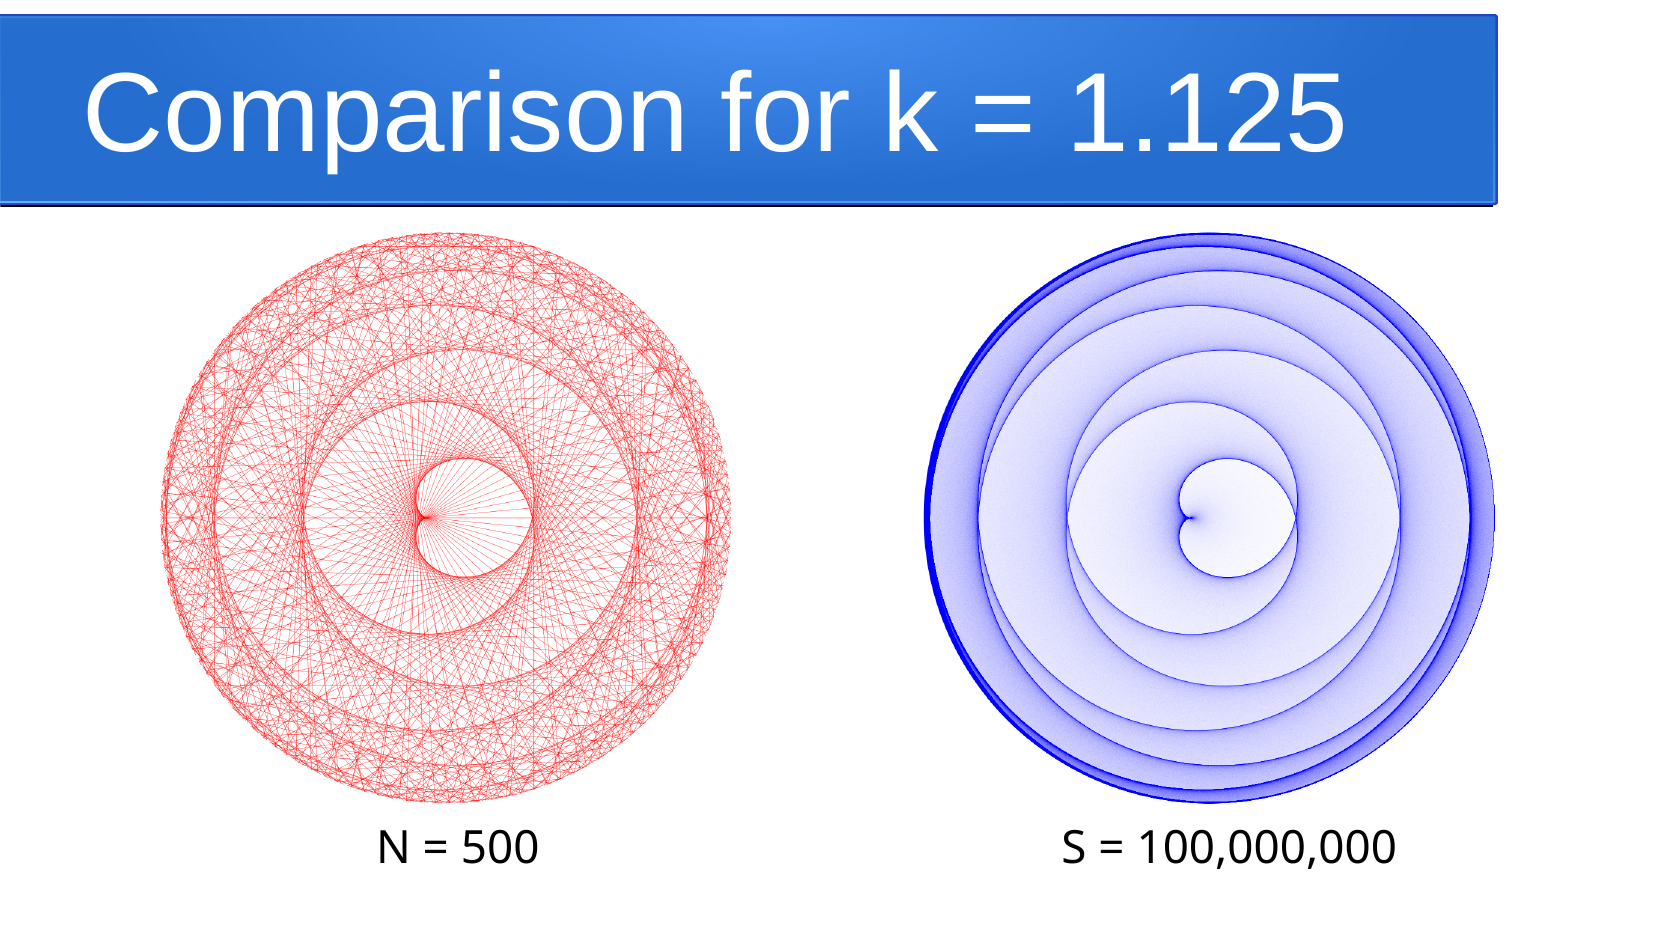

# Comparison for k = 1.125
N = 500
S = 100,000,000